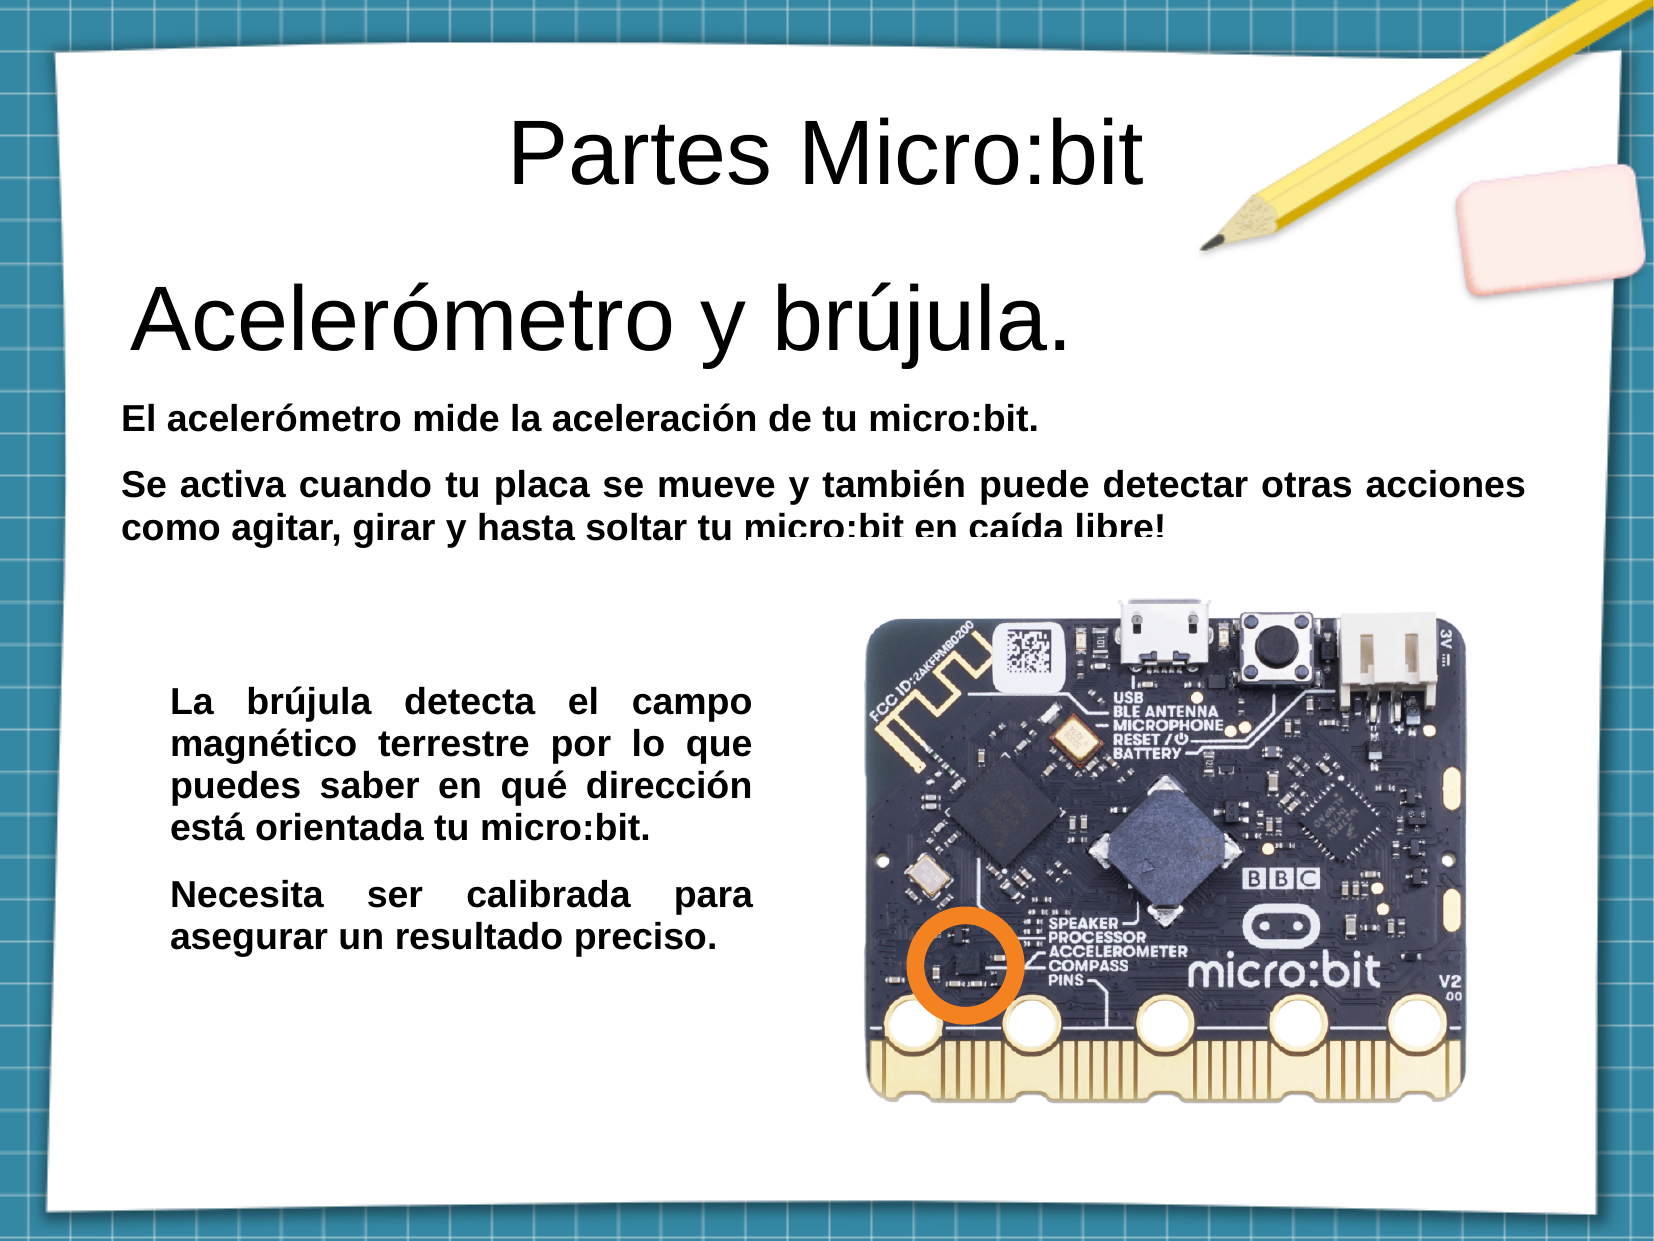

# Partes Micro:bit
Acelerómetro y brújula.
El acelerómetro mide la aceleración de tu micro:bit.
Se activa cuando tu placa se mueve y también puede detectar otras acciones como agitar, girar y hasta soltar tu micro:bit en caída libre!
La brújula detecta el campo magnético terrestre por lo que puedes saber en qué dirección está orientada tu micro:bit.
Necesita ser calibrada para asegurar un resultado preciso.